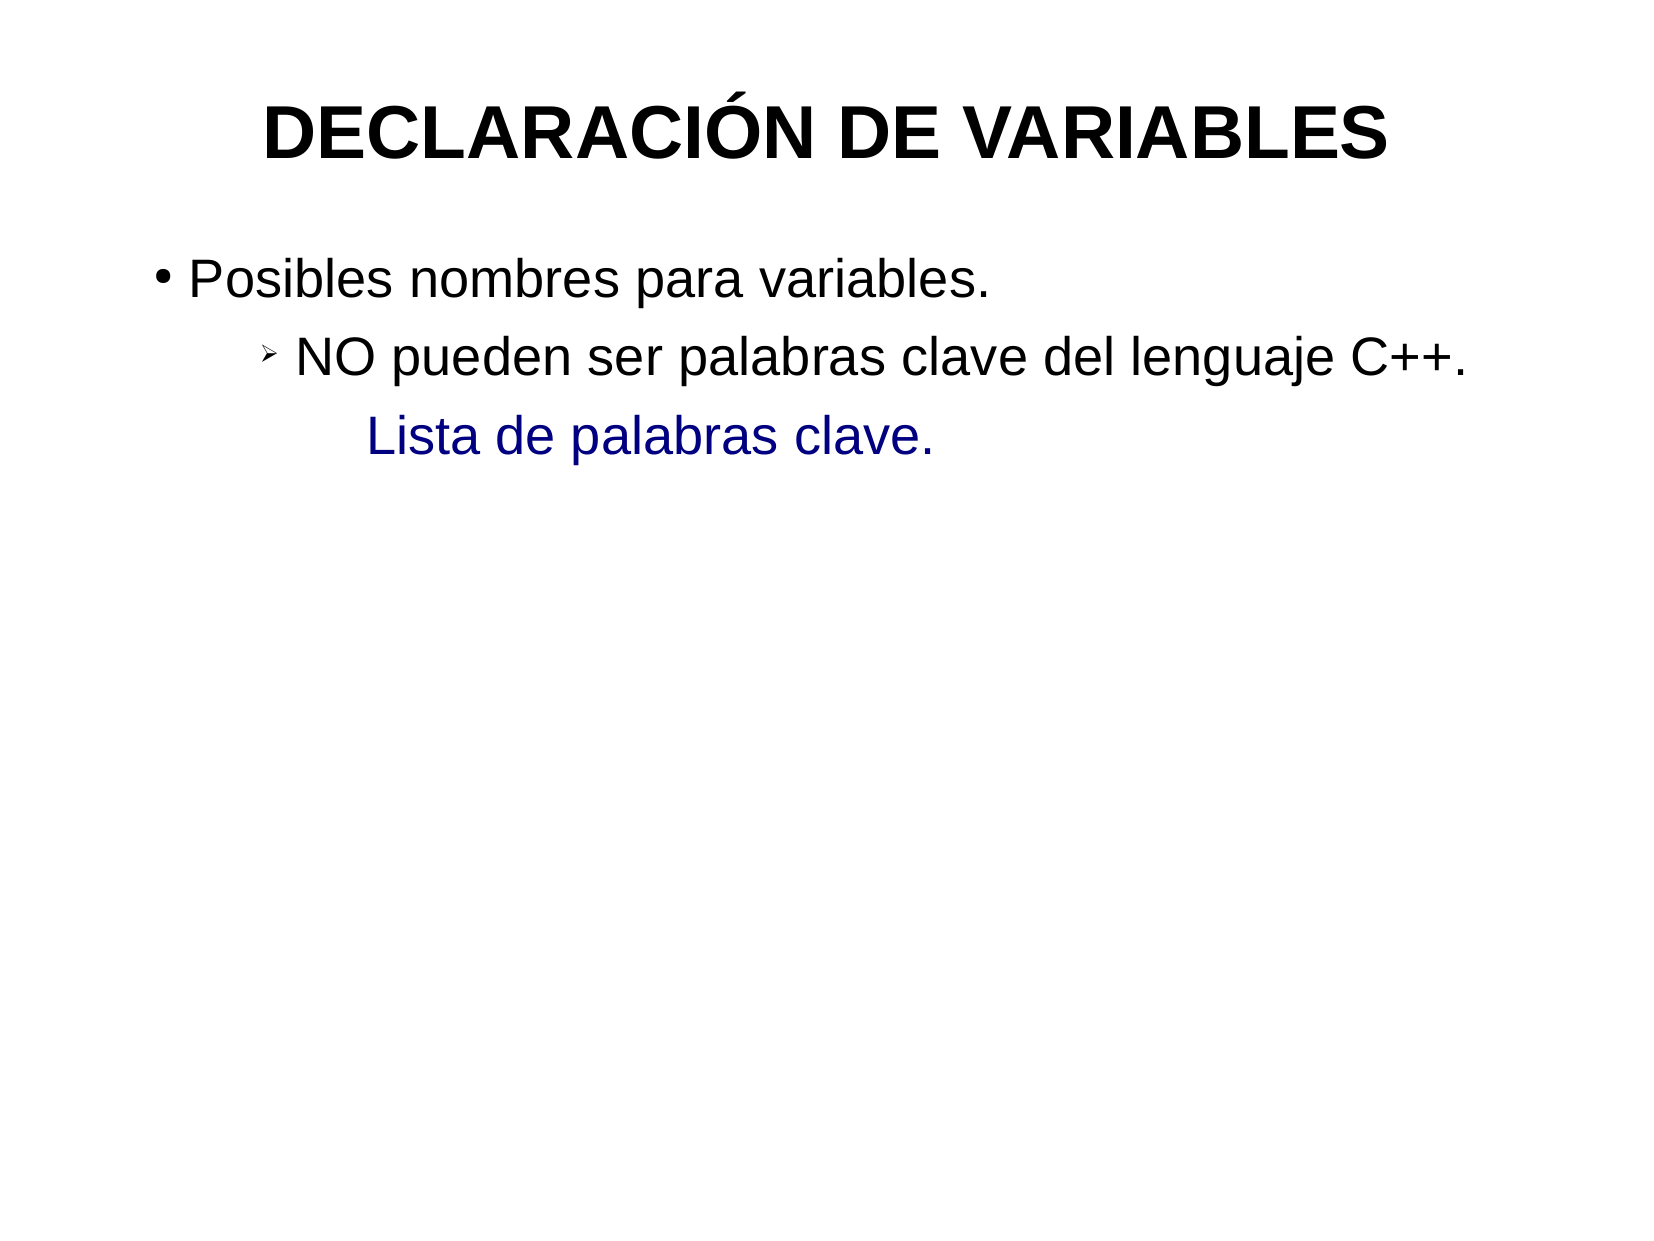

# DECLARACIÓN DE VARIABLES
Posibles nombres para variables.
NO pueden ser palabras clave del lenguaje C++.
Lista de palabras clave.